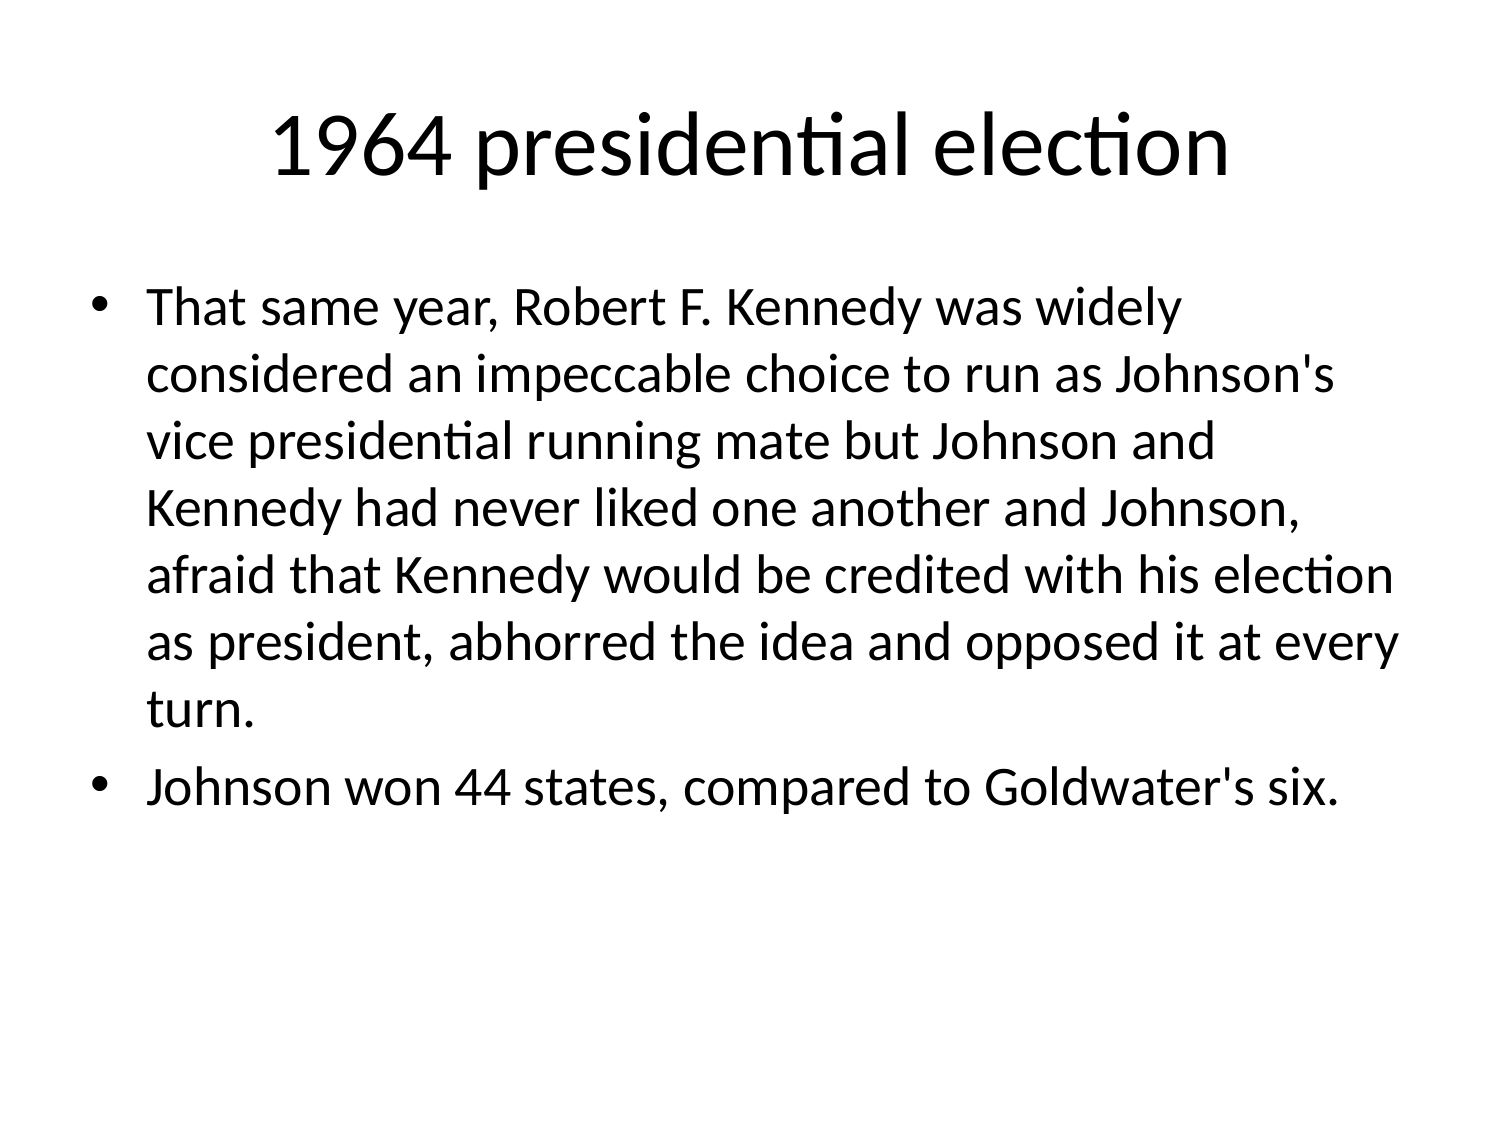

# 1964 presidential election
That same year, Robert F. Kennedy was widely considered an impeccable choice to run as Johnson's vice presidential running mate but Johnson and Kennedy had never liked one another and Johnson, afraid that Kennedy would be credited with his election as president, abhorred the idea and opposed it at every turn.
Johnson won 44 states, compared to Goldwater's six.